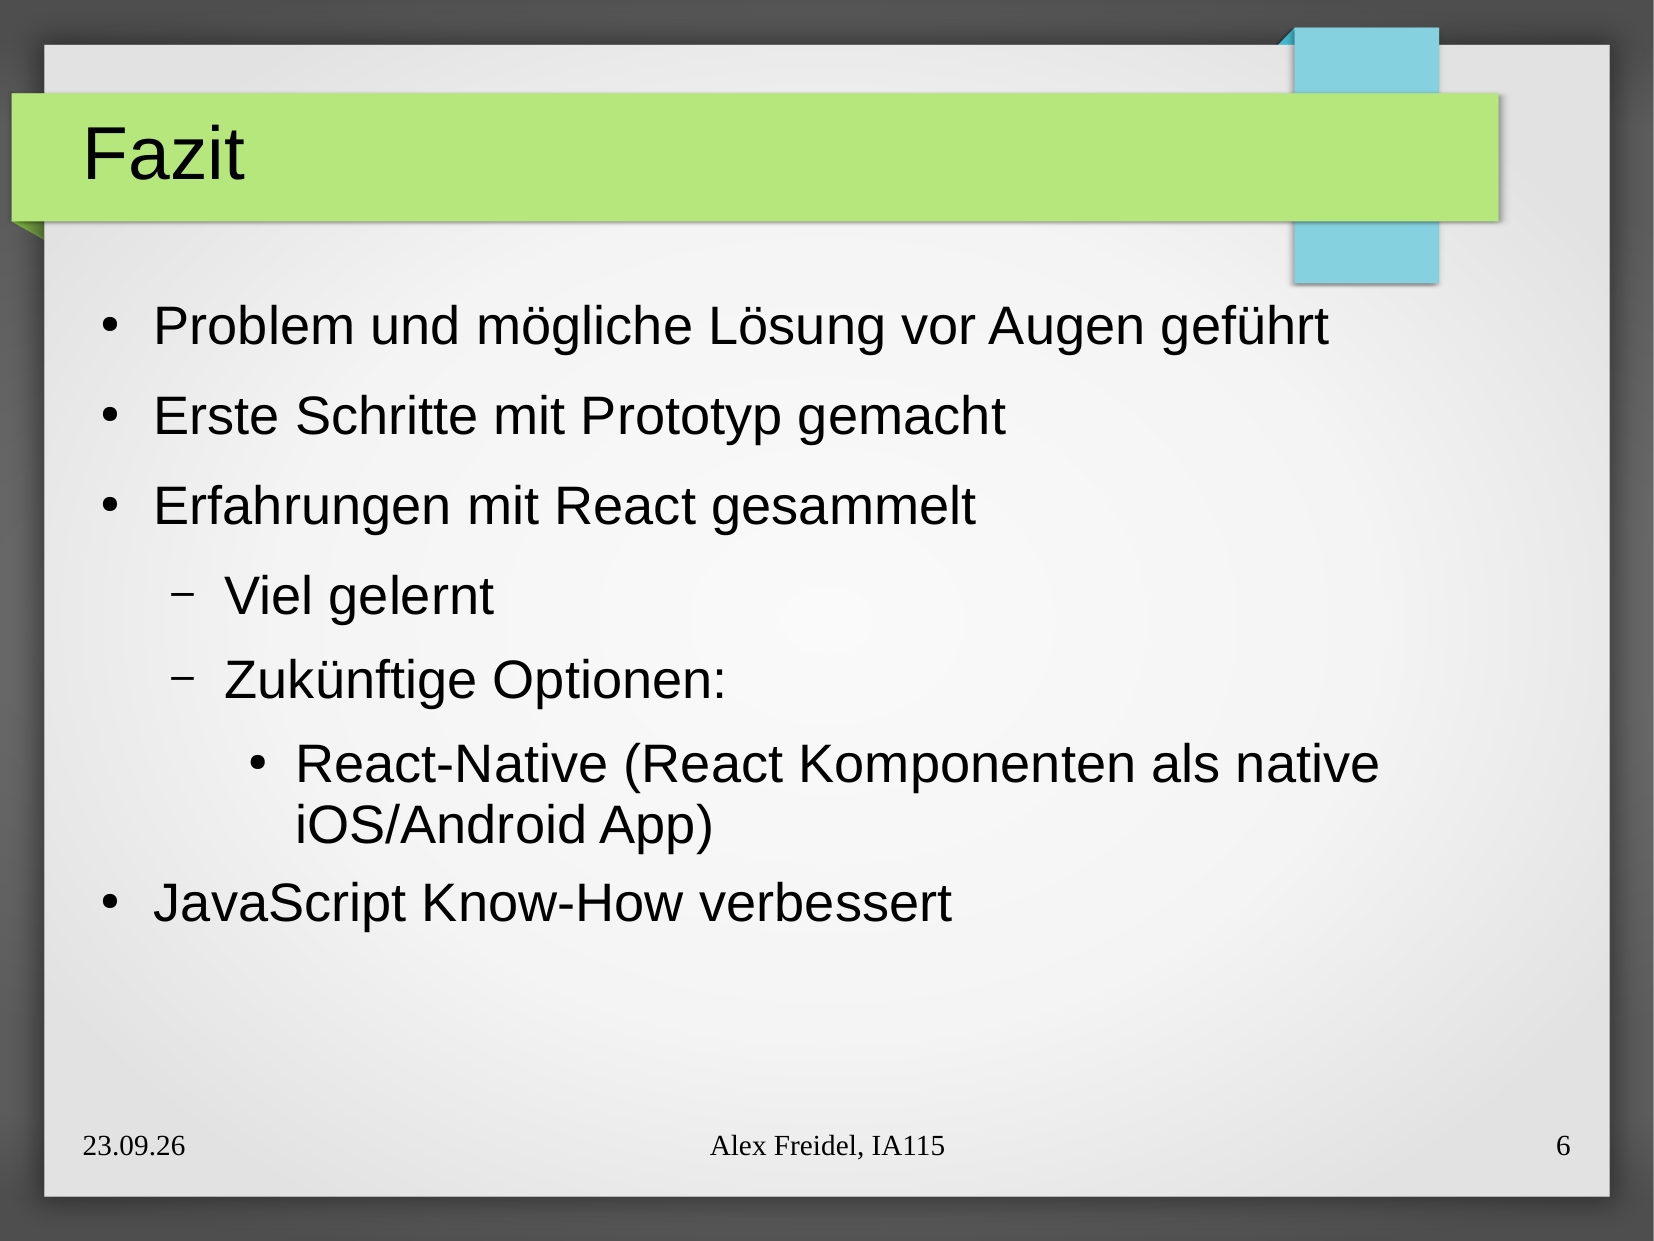

# Fazit
Problem und mögliche Lösung vor Augen geführt
Erste Schritte mit Prototyp gemacht
Erfahrungen mit React gesammelt
Viel gelernt
Zukünftige Optionen:
React-Native (React Komponenten als native iOS/Android App)
JavaScript Know-How verbessert
Alex Freidel, IA115
6